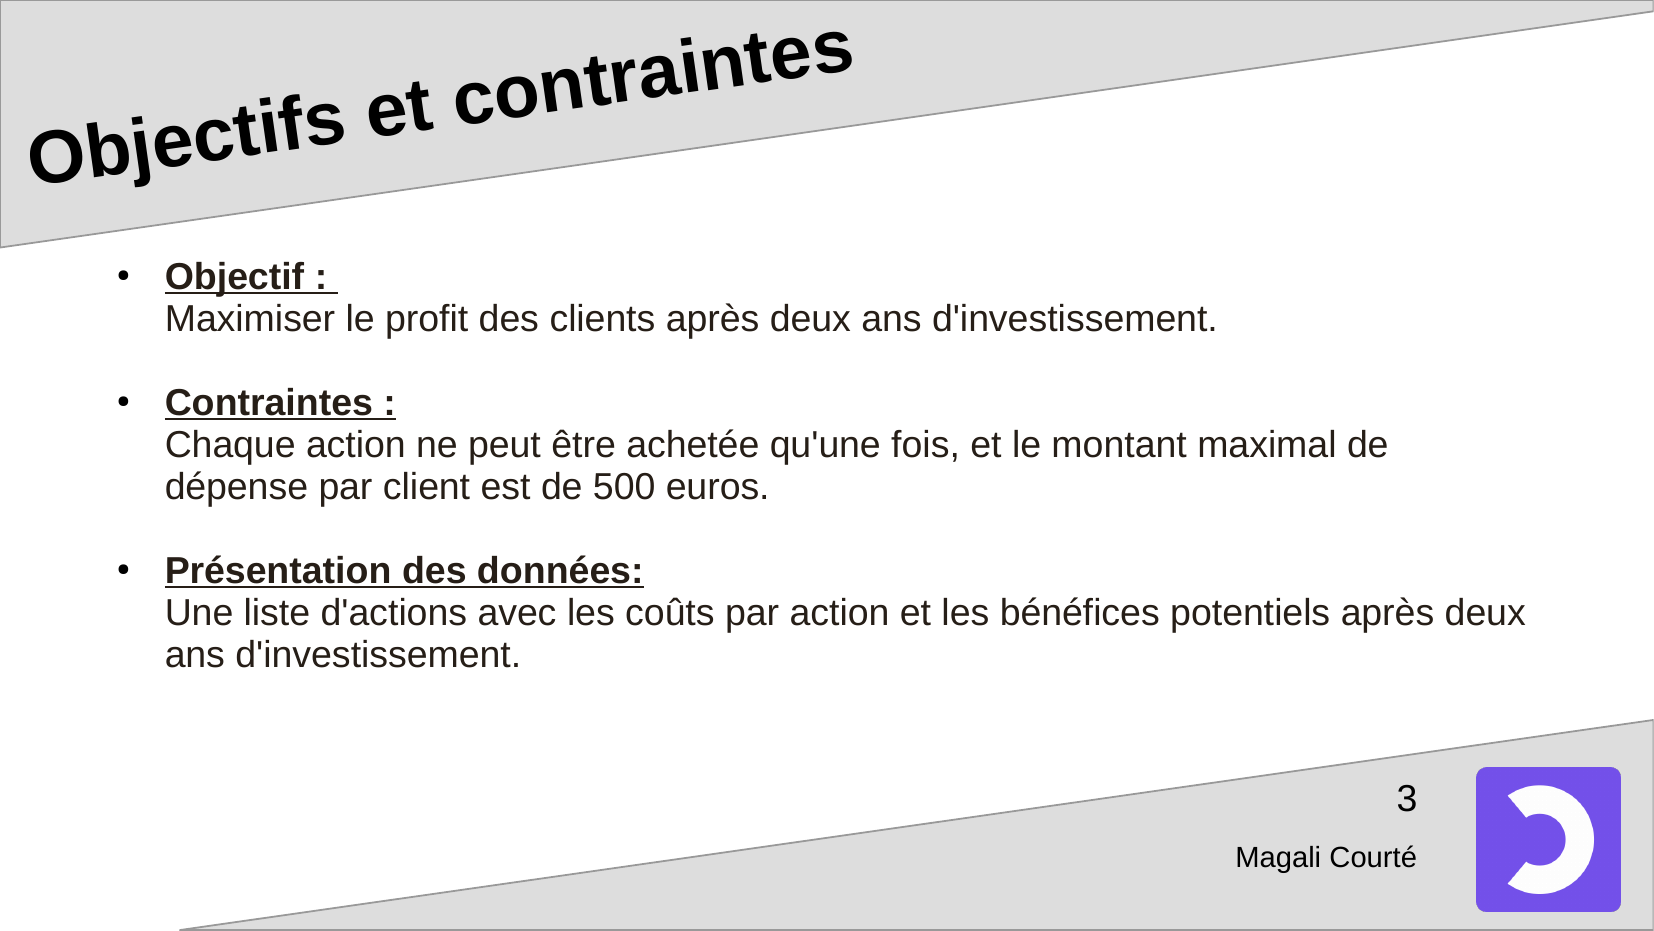

# Objectifs et contraintes
Objectif :
Maximiser le profit des clients après deux ans d'investissement.
Contraintes :
Chaque action ne peut être achetée qu'une fois, et le montant maximal de dépense par client est de 500 euros.
Présentation des données:
Une liste d'actions avec les coûts par action et les bénéfices potentiels après deux ans d'investissement.
3